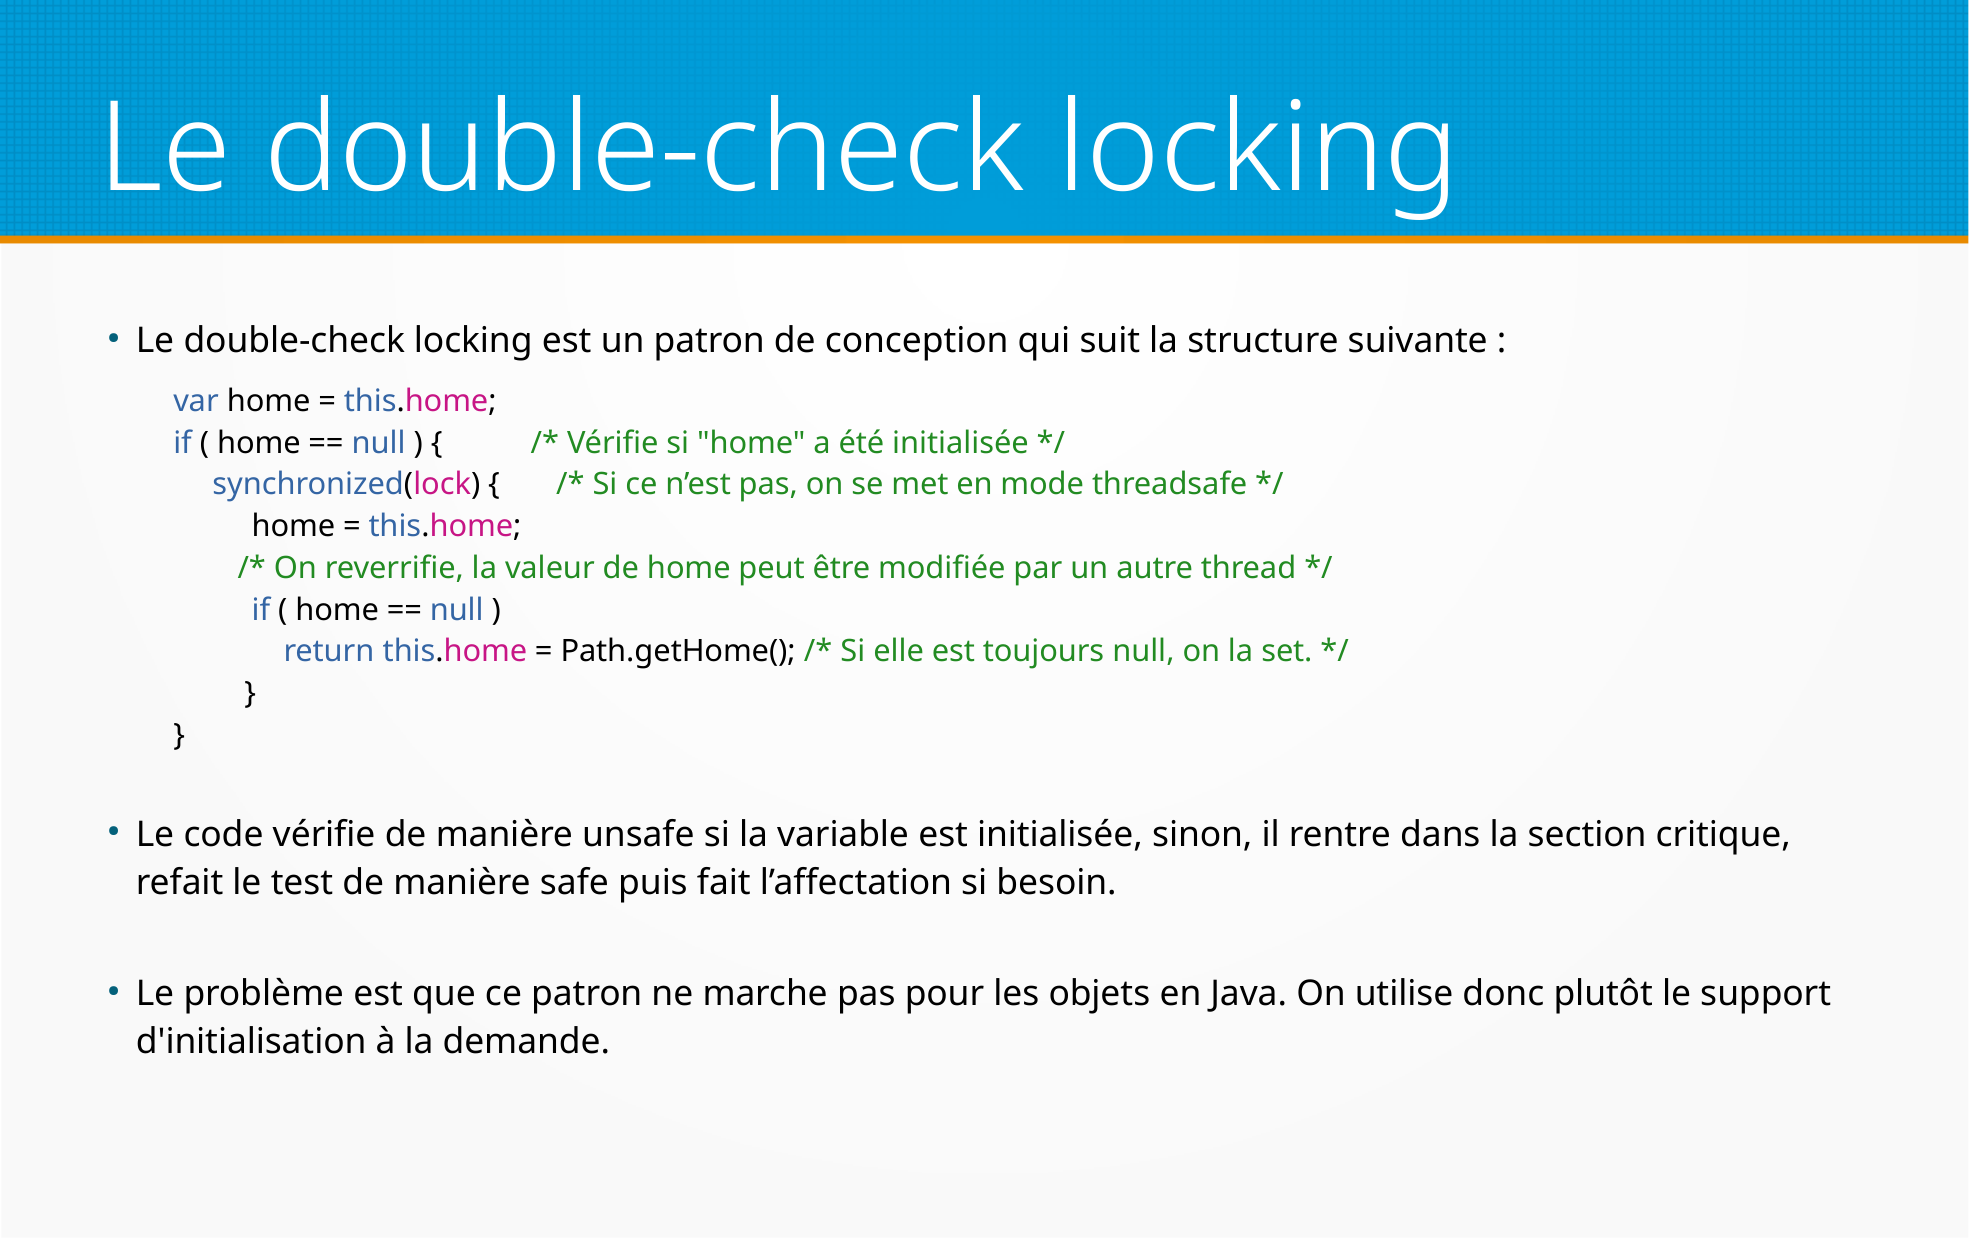

# Le double-check locking
Le double-check locking est un patron de conception qui suit la structure suivante :
var home = this.home;
if ( home == null ) { /* Vérifie si "home" a été initialisée */
	synchronized(lock) { /* Si ce n’est pas, on se met en mode threadsafe */
	 	home = this.home;
 /* On reverrifie, la valeur de home peut être modifiée par un autre thread */
	 	if ( home == null )
	 	 return this.home = Path.getHome(); /* Si elle est toujours null, on la set. */
	 }
}
Le code vérifie de manière unsafe si la variable est initialisée, sinon, il rentre dans la section critique, refait le test de manière safe puis fait l’affectation si besoin.
Le problème est que ce patron ne marche pas pour les objets en Java. On utilise donc plutôt le support d'initialisation à la demande.